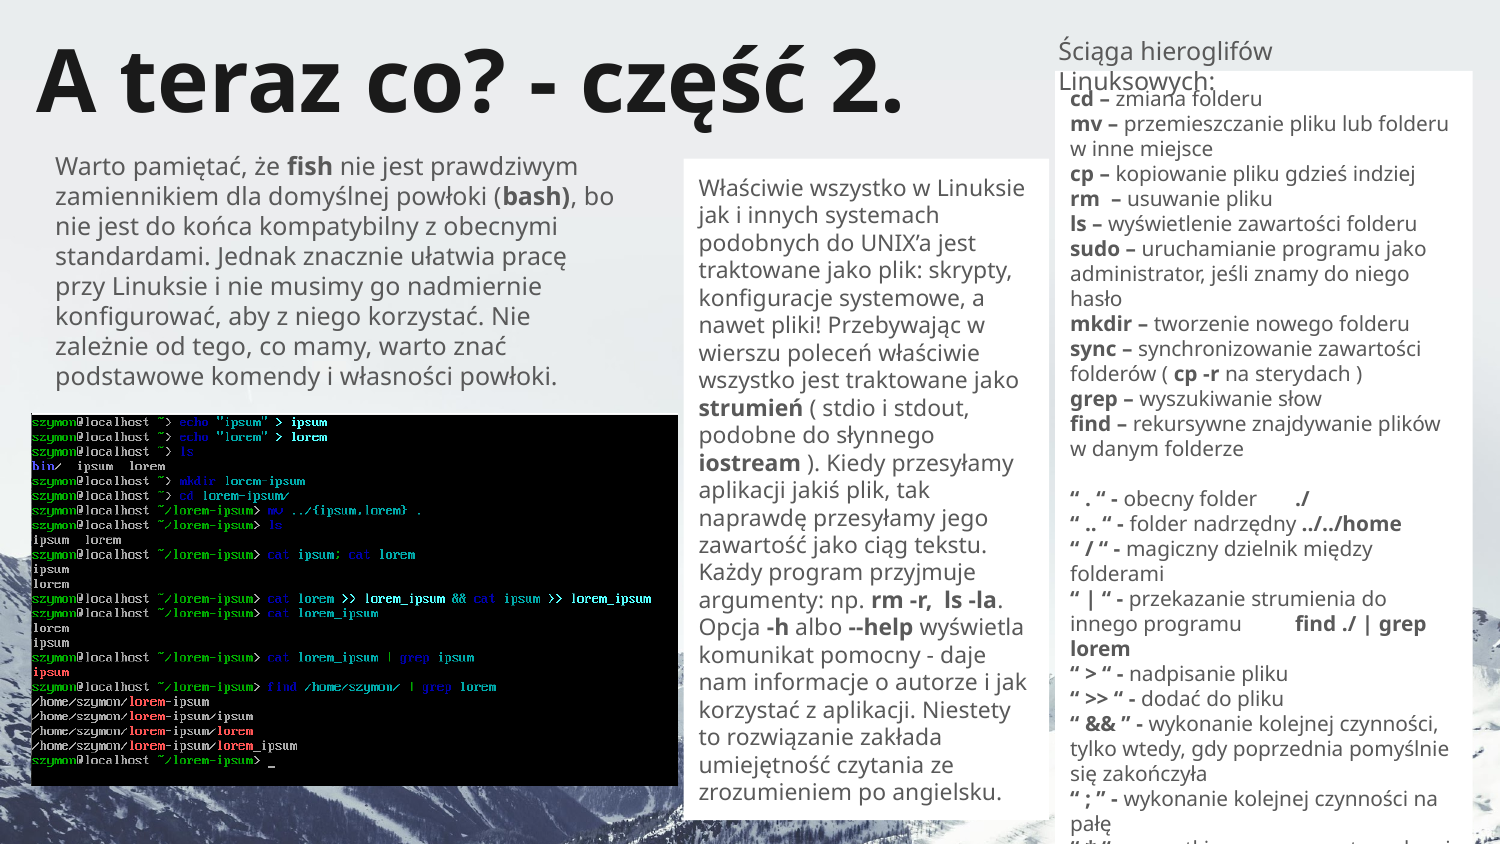

# A teraz co? - część 2.
Ściąga hieroglifów Linuksowych:
cd – zmiana folderu
mv – przemieszczanie pliku lub folderu w inne miejsce
cp – kopiowanie pliku gdzieś indziej
rm – usuwanie pliku
ls – wyświetlenie zawartości folderu
sudo – uruchamianie programu jako administrator, jeśli znamy do niego hasło
mkdir – tworzenie nowego folderu
sync – synchronizowanie zawartości folderów ( cp -r na sterydach )
grep – wyszukiwanie słow
find – rekursywne znajdywanie plików w danym folderze
“ . “ - obecny folder	./
“ .. “ - folder nadrzędny ../../home
“ / “ - magiczny dzielnik między folderami
“ | “ - przekazanie strumienia do innego programu	find ./ | grep lorem
“ > “ - nadpisanie pliku
“ >> “ - dodać do pliku
“ && ” - wykonanie kolejnej czynności, tylko wtedy, gdy poprzednia pomyślnie się zakończyła
“ ; ” - wykonanie kolejnej czynności na pałę
“ * “ - wszystkie rzeczy zawarte w danej rzeczy ( rozwiązanie mało praktyczne )
Warto pamiętać, że fish nie jest prawdziwym zamiennikiem dla domyślnej powłoki (bash), bo nie jest do końca kompatybilny z obecnymi standardami. Jednak znacznie ułatwia pracę przy Linuksie i nie musimy go nadmiernie konfigurować, aby z niego korzystać. Nie zależnie od tego, co mamy, warto znać podstawowe komendy i własności powłoki.
Właściwie wszystko w Linuksie jak i innych systemach podobnych do UNIX’a jest traktowane jako plik: skrypty, konfiguracje systemowe, a nawet pliki! Przebywając w wierszu poleceń właściwie wszystko jest traktowane jako strumień ( stdio i stdout, podobne do słynnego iostream ). Kiedy przesyłamy aplikacji jakiś plik, tak naprawdę przesyłamy jego zawartość jako ciąg tekstu. Każdy program przyjmuje argumenty: np. rm -r, ls -la. Opcja -h albo --help wyświetla komunikat pomocny - daje nam informacje o autorze i jak korzystać z aplikacji. Niestety to rozwiązanie zakłada umiejętność czytania ze zrozumieniem po angielsku.